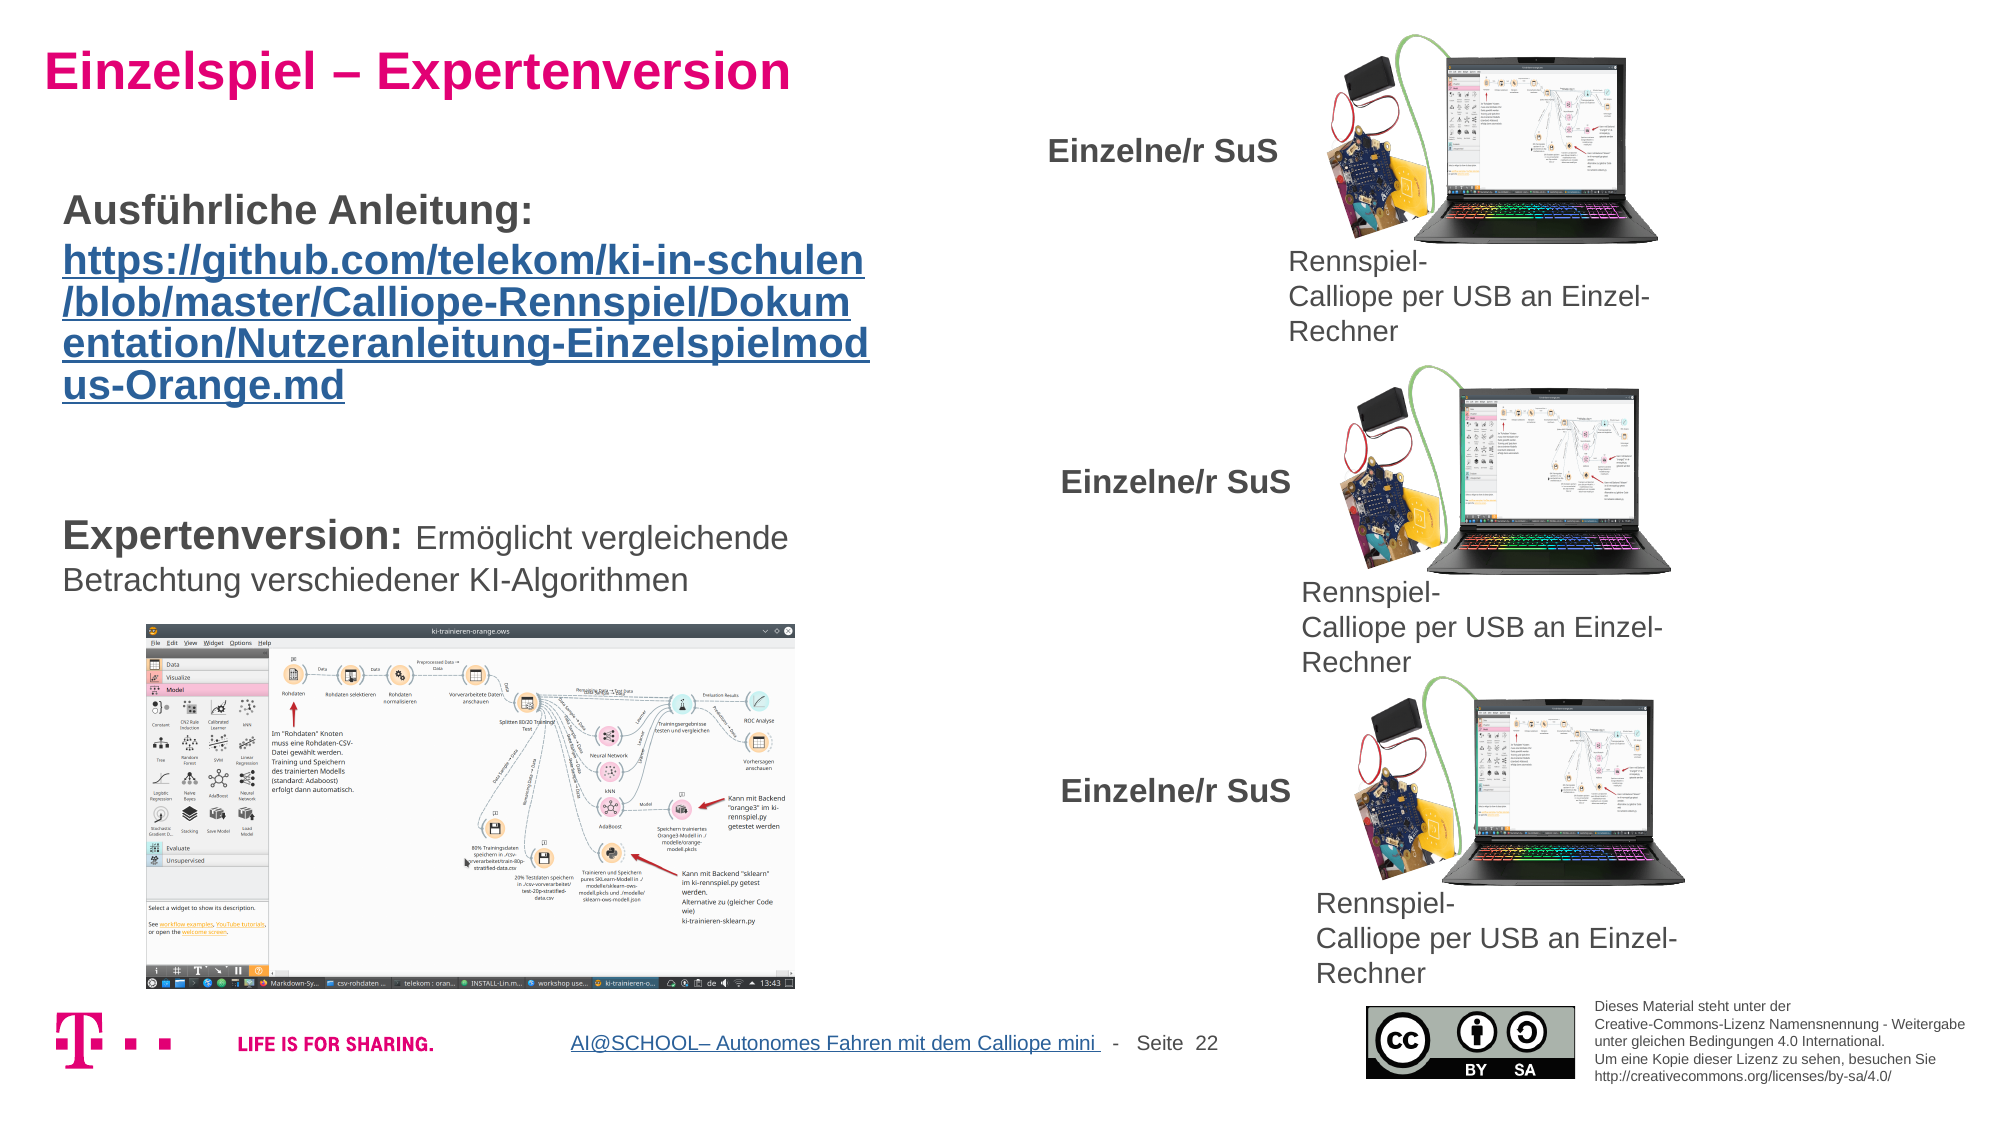

Einzelspiel – Expertenversion
Einzelne/r SuS
Ausführliche Anleitung:
https://github.com/telekom/ki-in-schulen/blob/master/Calliope-Rennspiel/Dokumentation/Nutzeranleitung-Einzelspielmodus-Orange.md
Expertenversion: Ermöglicht vergleichende Betrachtung verschiedener KI-Algorithmen
Rennspiel-
Calliope per USB an Einzel-Rechner
Einzelne/r SuS
Rennspiel-
Calliope per USB an Einzel-Rechner
Einzelne/r SuS
Rennspiel-
Calliope per USB an Einzel-Rechner